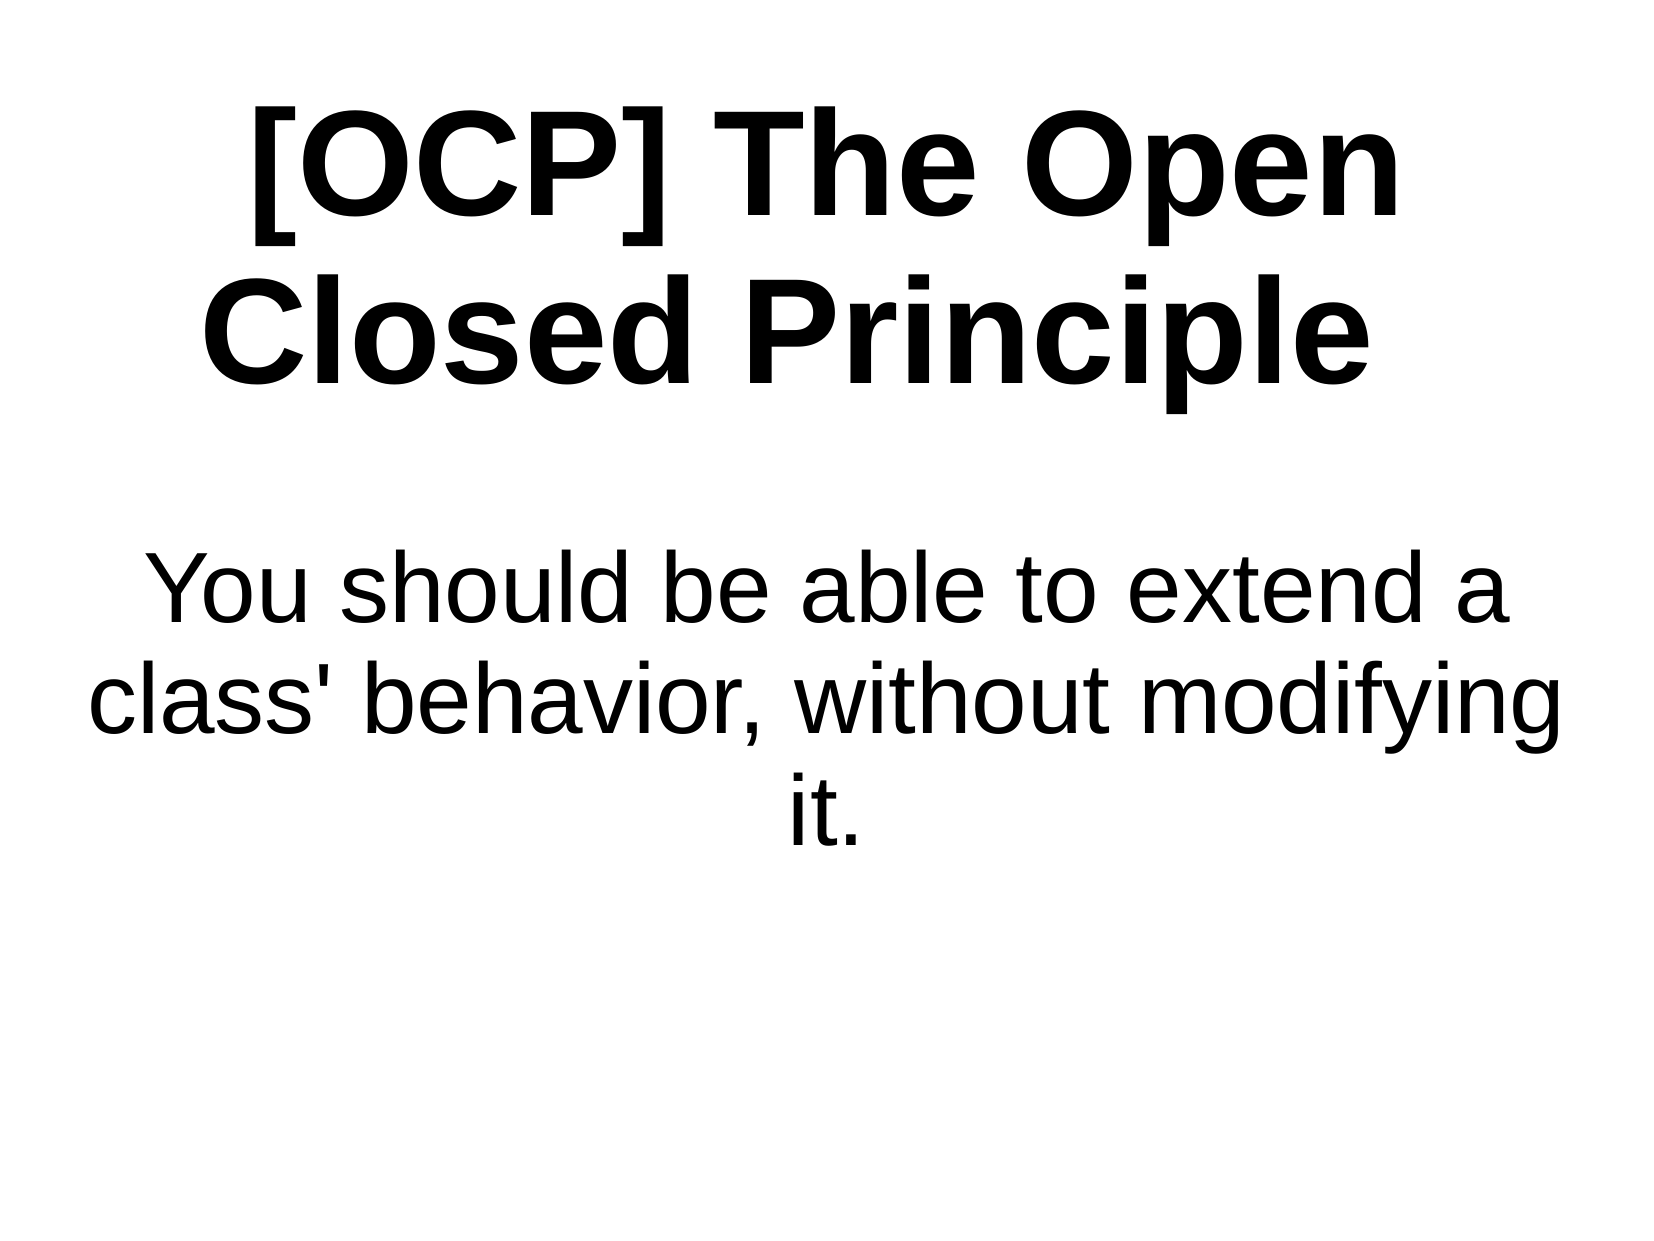

# [OCP] The Open Closed Principle
You should be able to extend a class' behavior, without modifying it.